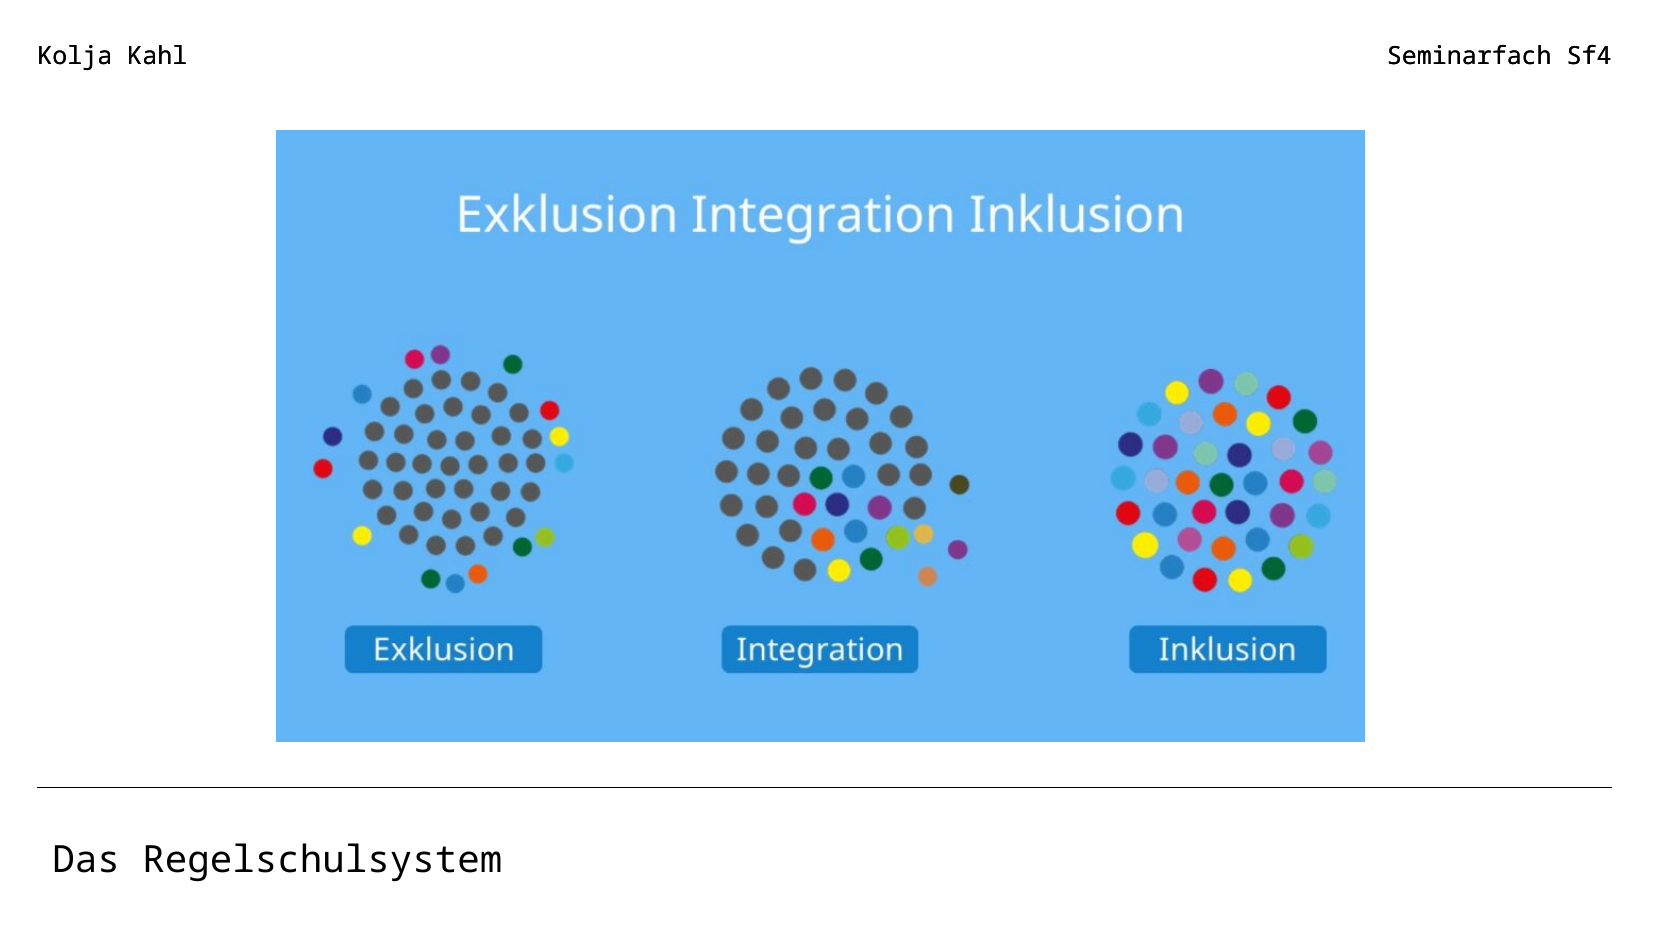

Kolja Kahl
Seminarfach Sf4
Kolja Kahl
Seminarfach Sf4
Das Regelschulsystem